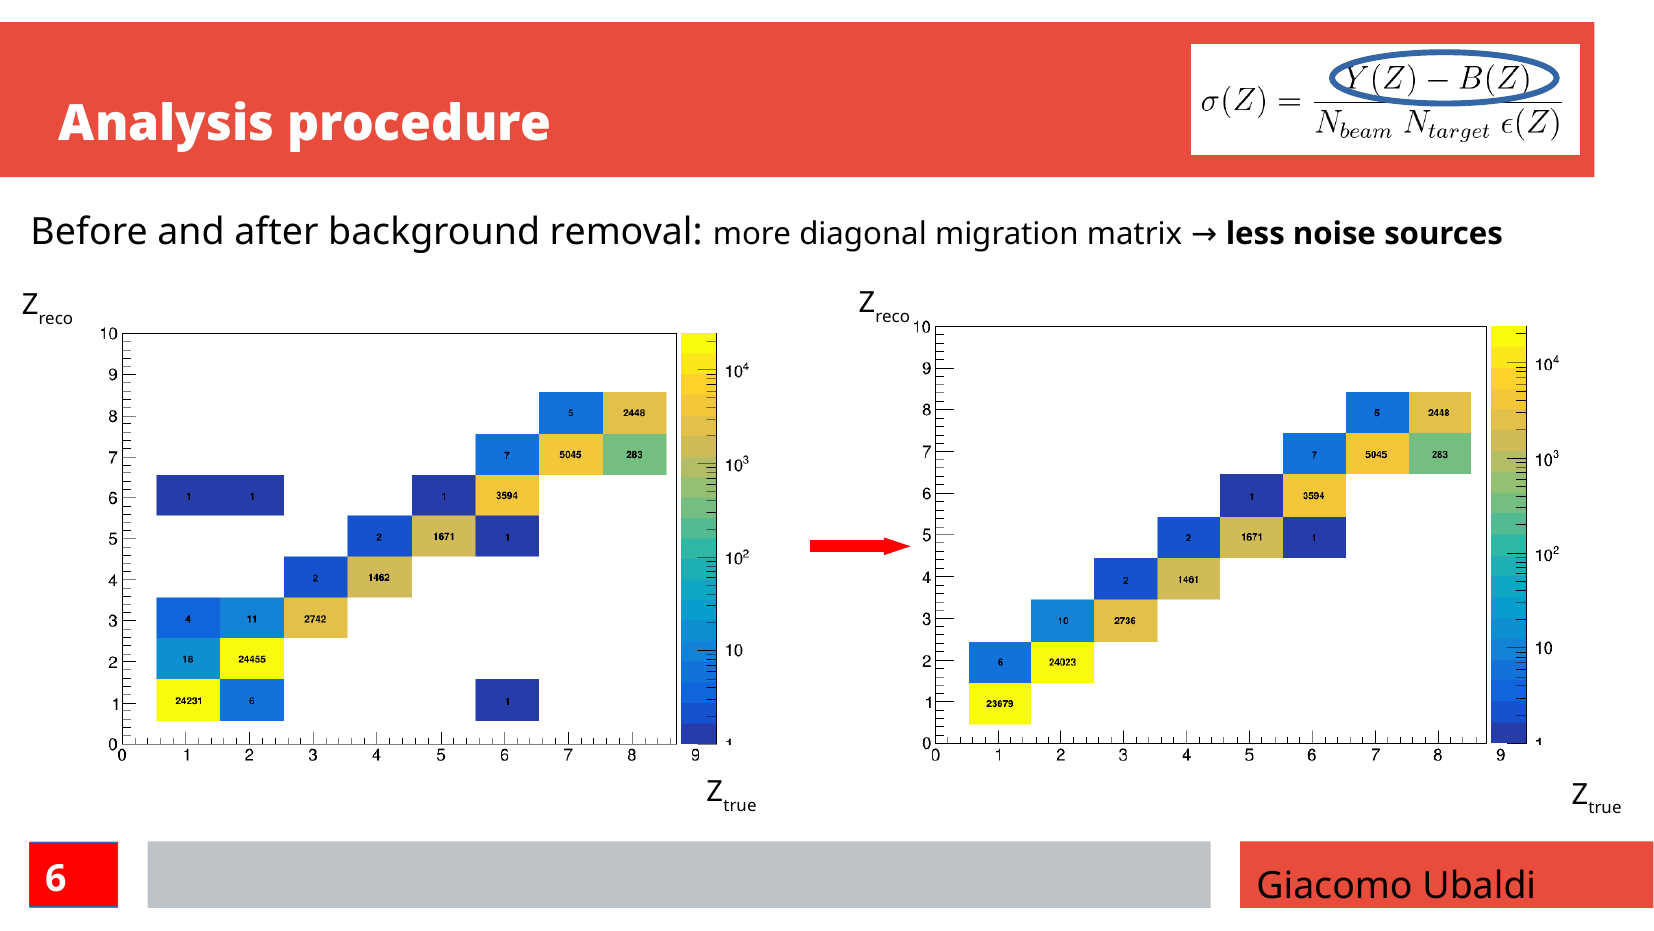

# Analysis procedure
Before and after background removal: more diagonal migration matrix → less noise sources
Zreco
Zreco
Ztrue
Ztrue
11
6
Giacomo Ubaldi